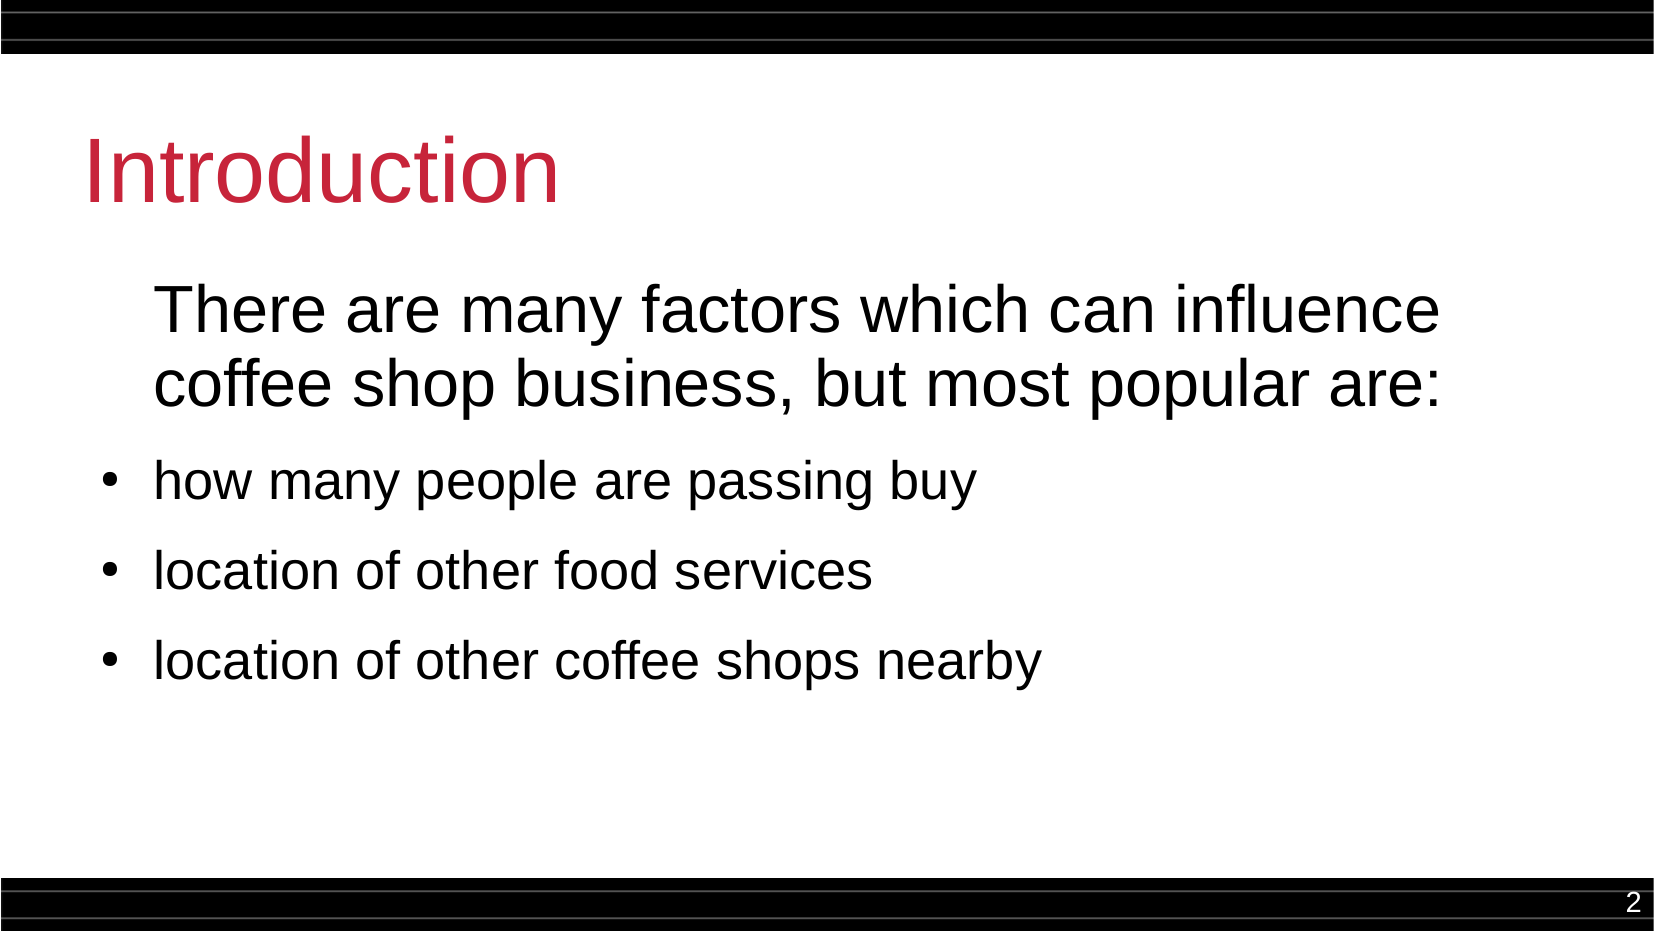

# Introduction
There are many factors which can influence coffee shop business, but most popular are:
how many people are passing buy
location of other food services
location of other coffee shops nearby